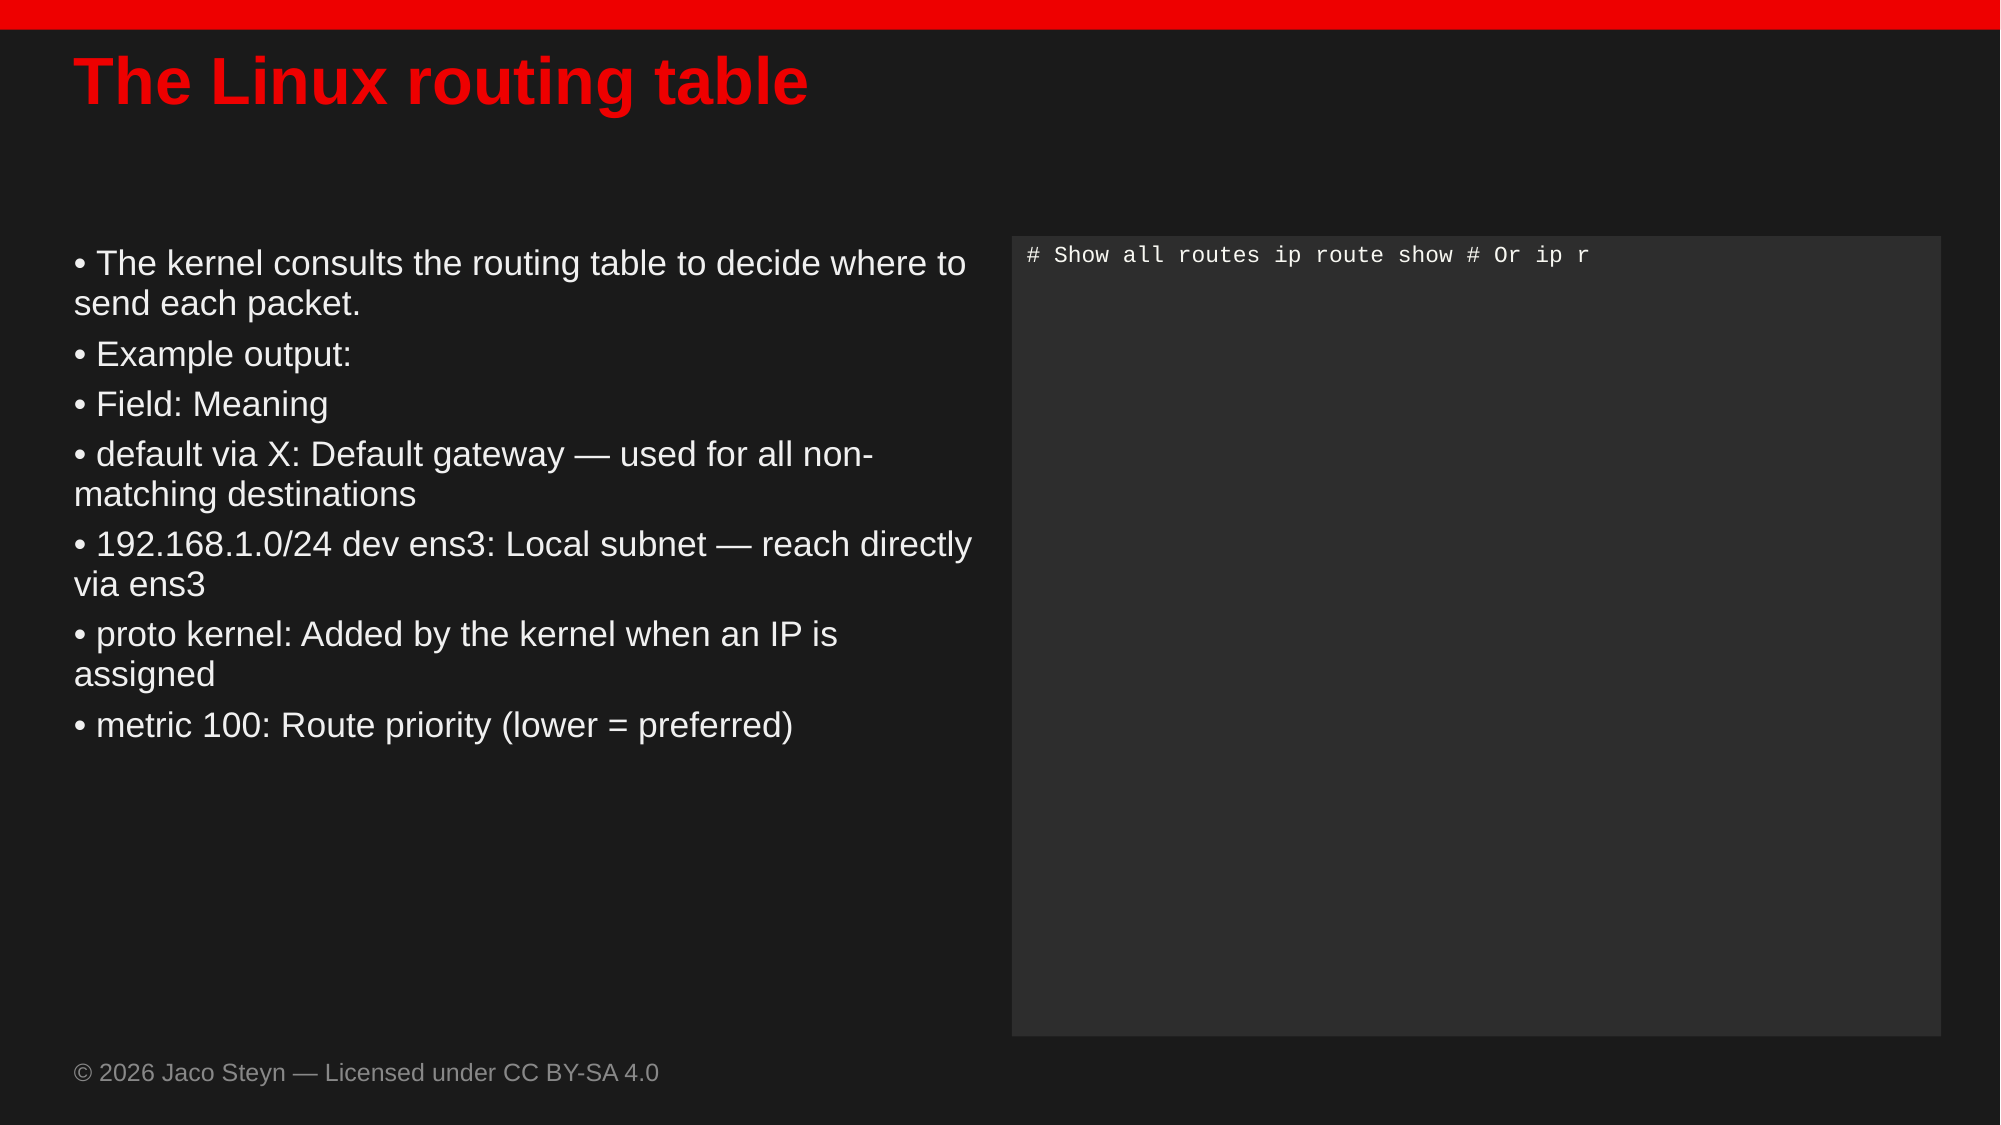

The Linux routing table
• The kernel consults the routing table to decide where to send each packet.
• Example output:
• Field: Meaning
• default via X: Default gateway — used for all non-matching destinations
• 192.168.1.0/24 dev ens3: Local subnet — reach directly via ens3
• proto kernel: Added by the kernel when an IP is assigned
• metric 100: Route priority (lower = preferred)
# Show all routes ip route show # Or ip r
© 2026 Jaco Steyn — Licensed under CC BY-SA 4.0